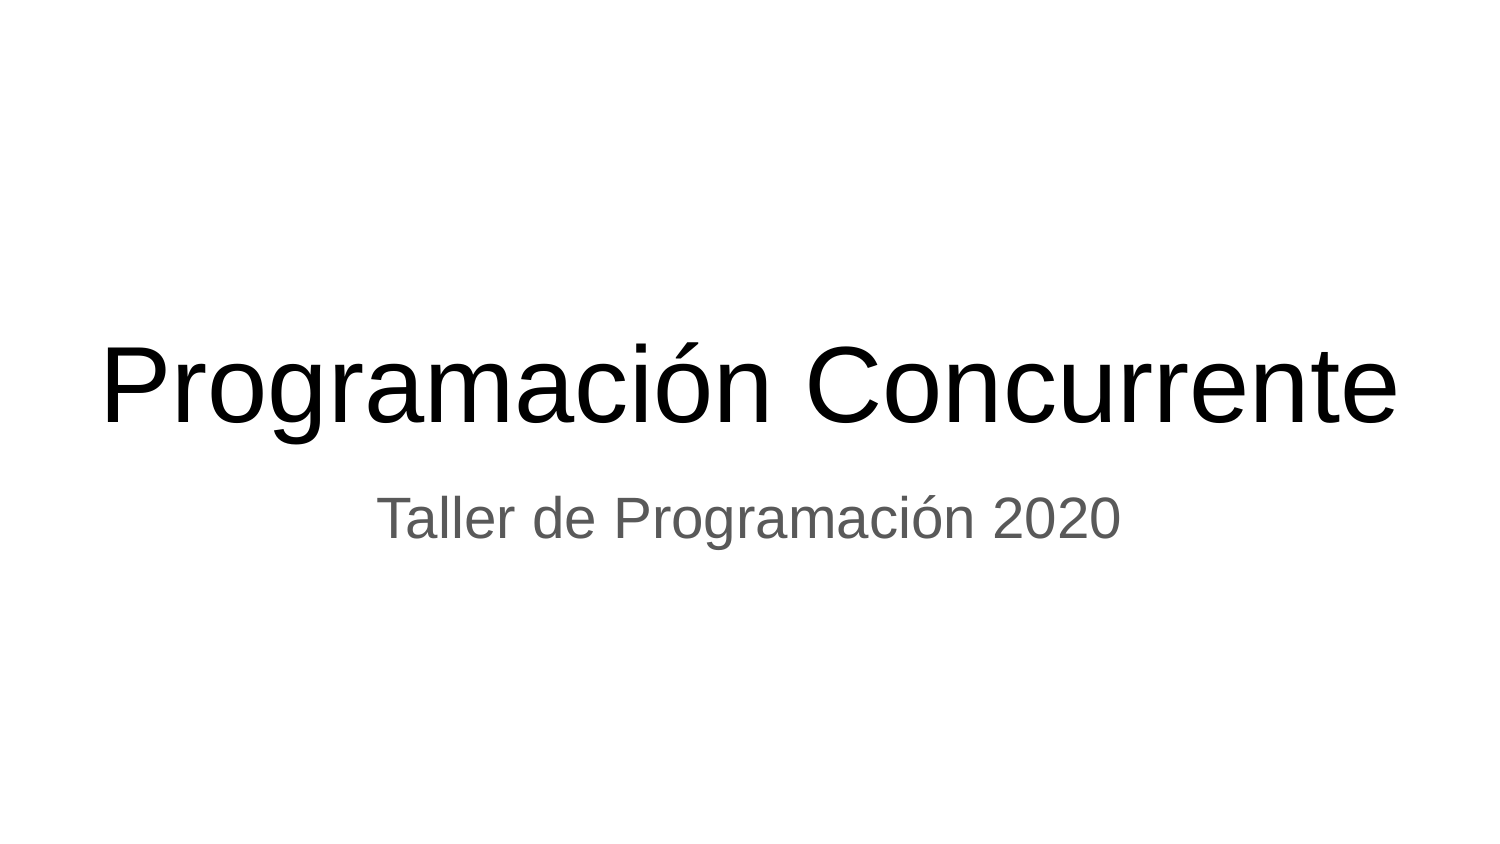

# Programación	 Concurrente
Taller de Programación 2020